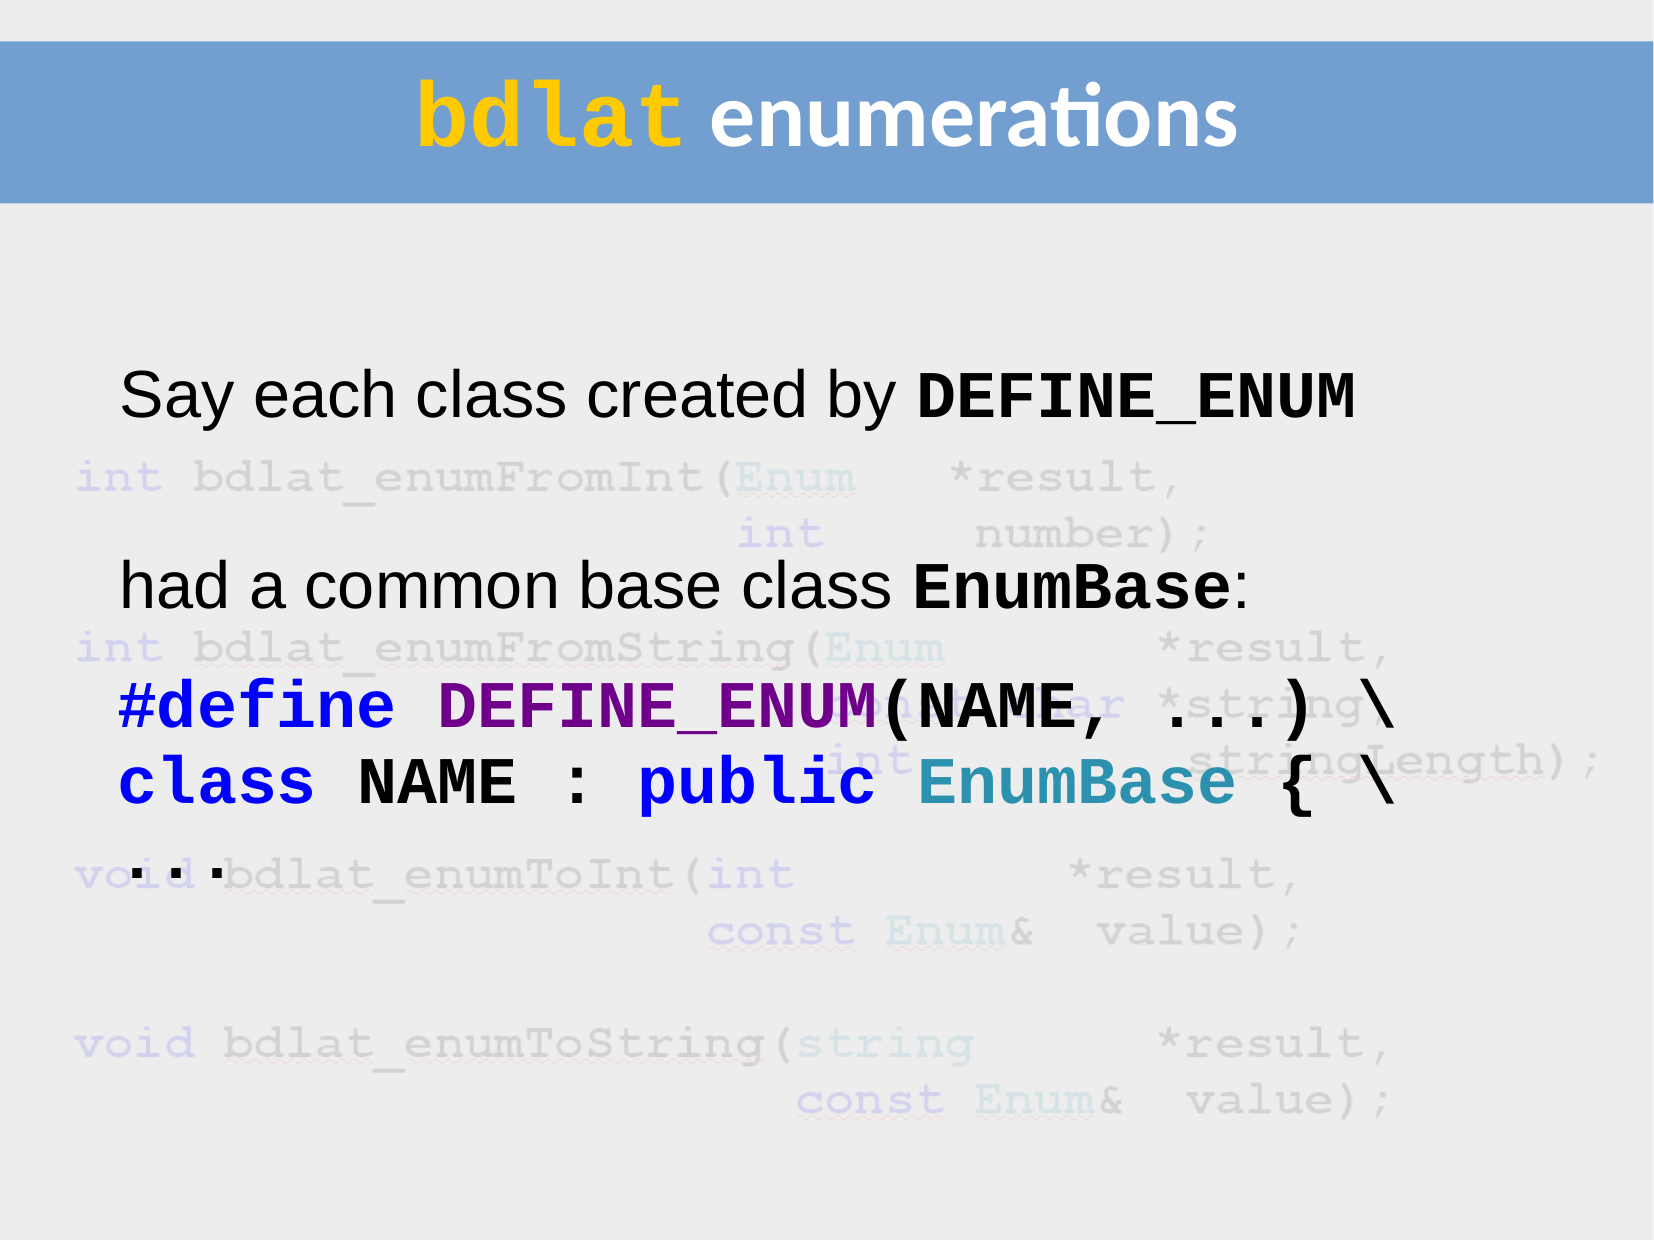

# bdlat enumerations
Say each class created by DEFINE_ENUM
had a common base class EnumBase:
#define DEFINE_ENUM(NAME, ...) \
class NAME : public EnumBase { \
...